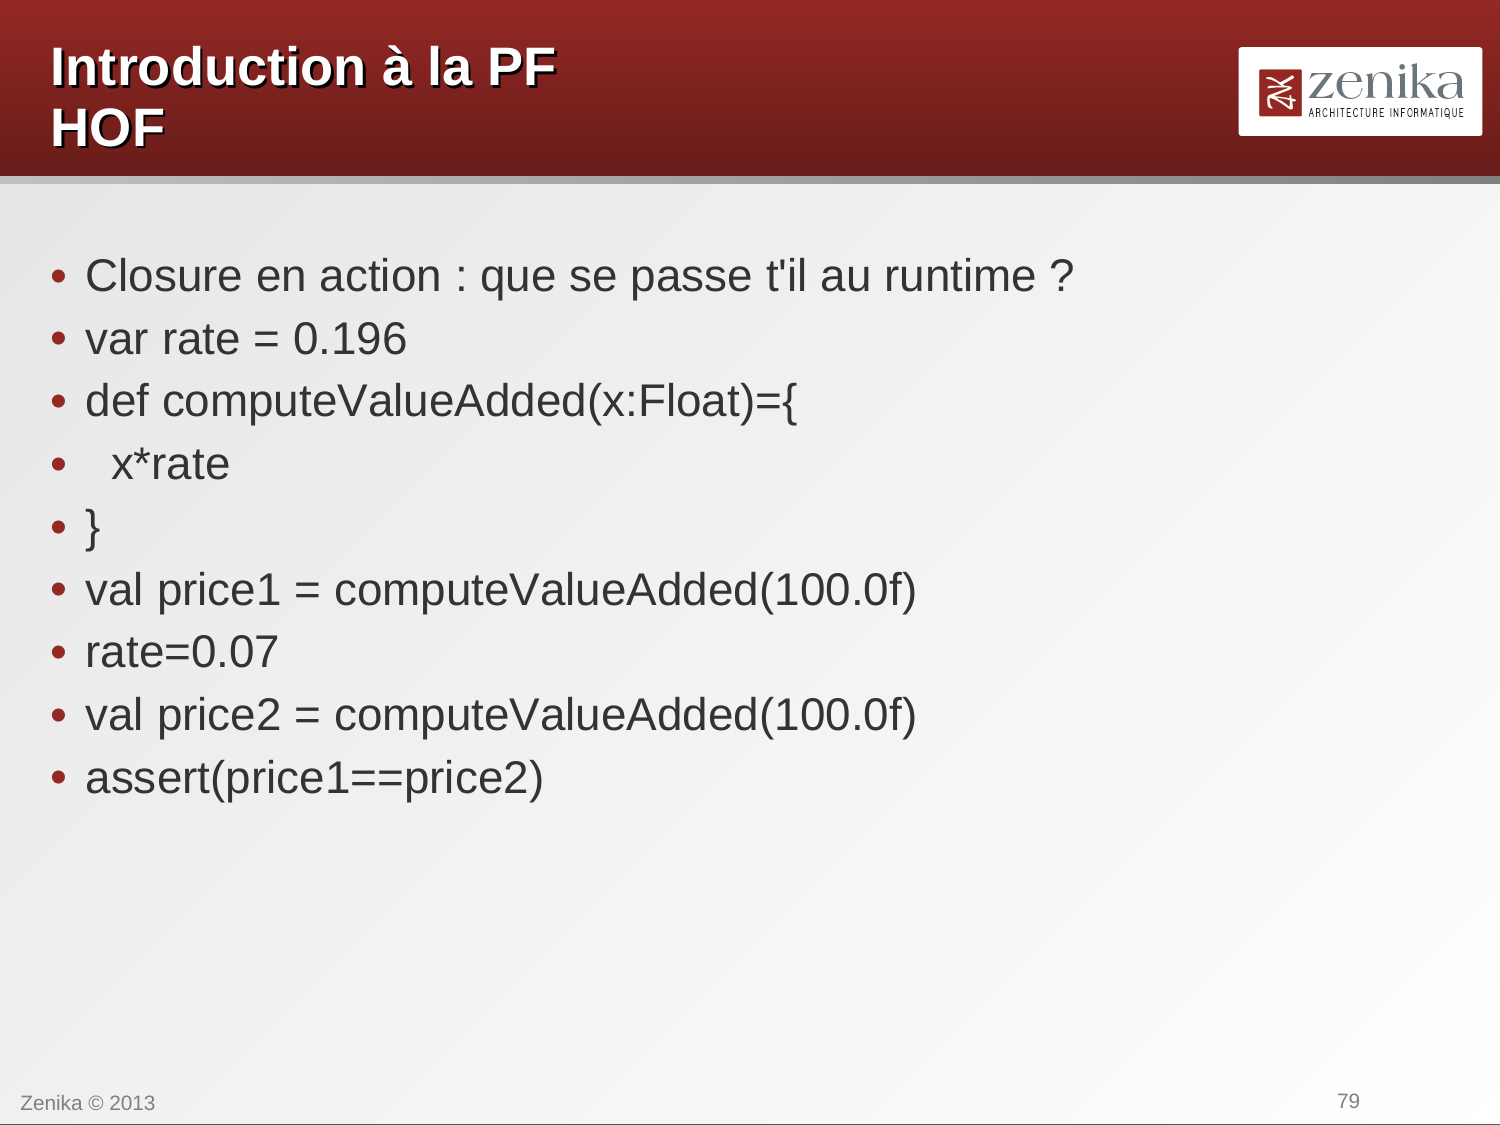

# Introduction à la PF HOF
Closure en action : que se passe t'il au runtime ?
var rate = 0.196
def computeValueAdded(x:Float)={
 x*rate
}
val price1 = computeValueAdded(100.0f)
rate=0.07
val price2 = computeValueAdded(100.0f)
assert(price1==price2)